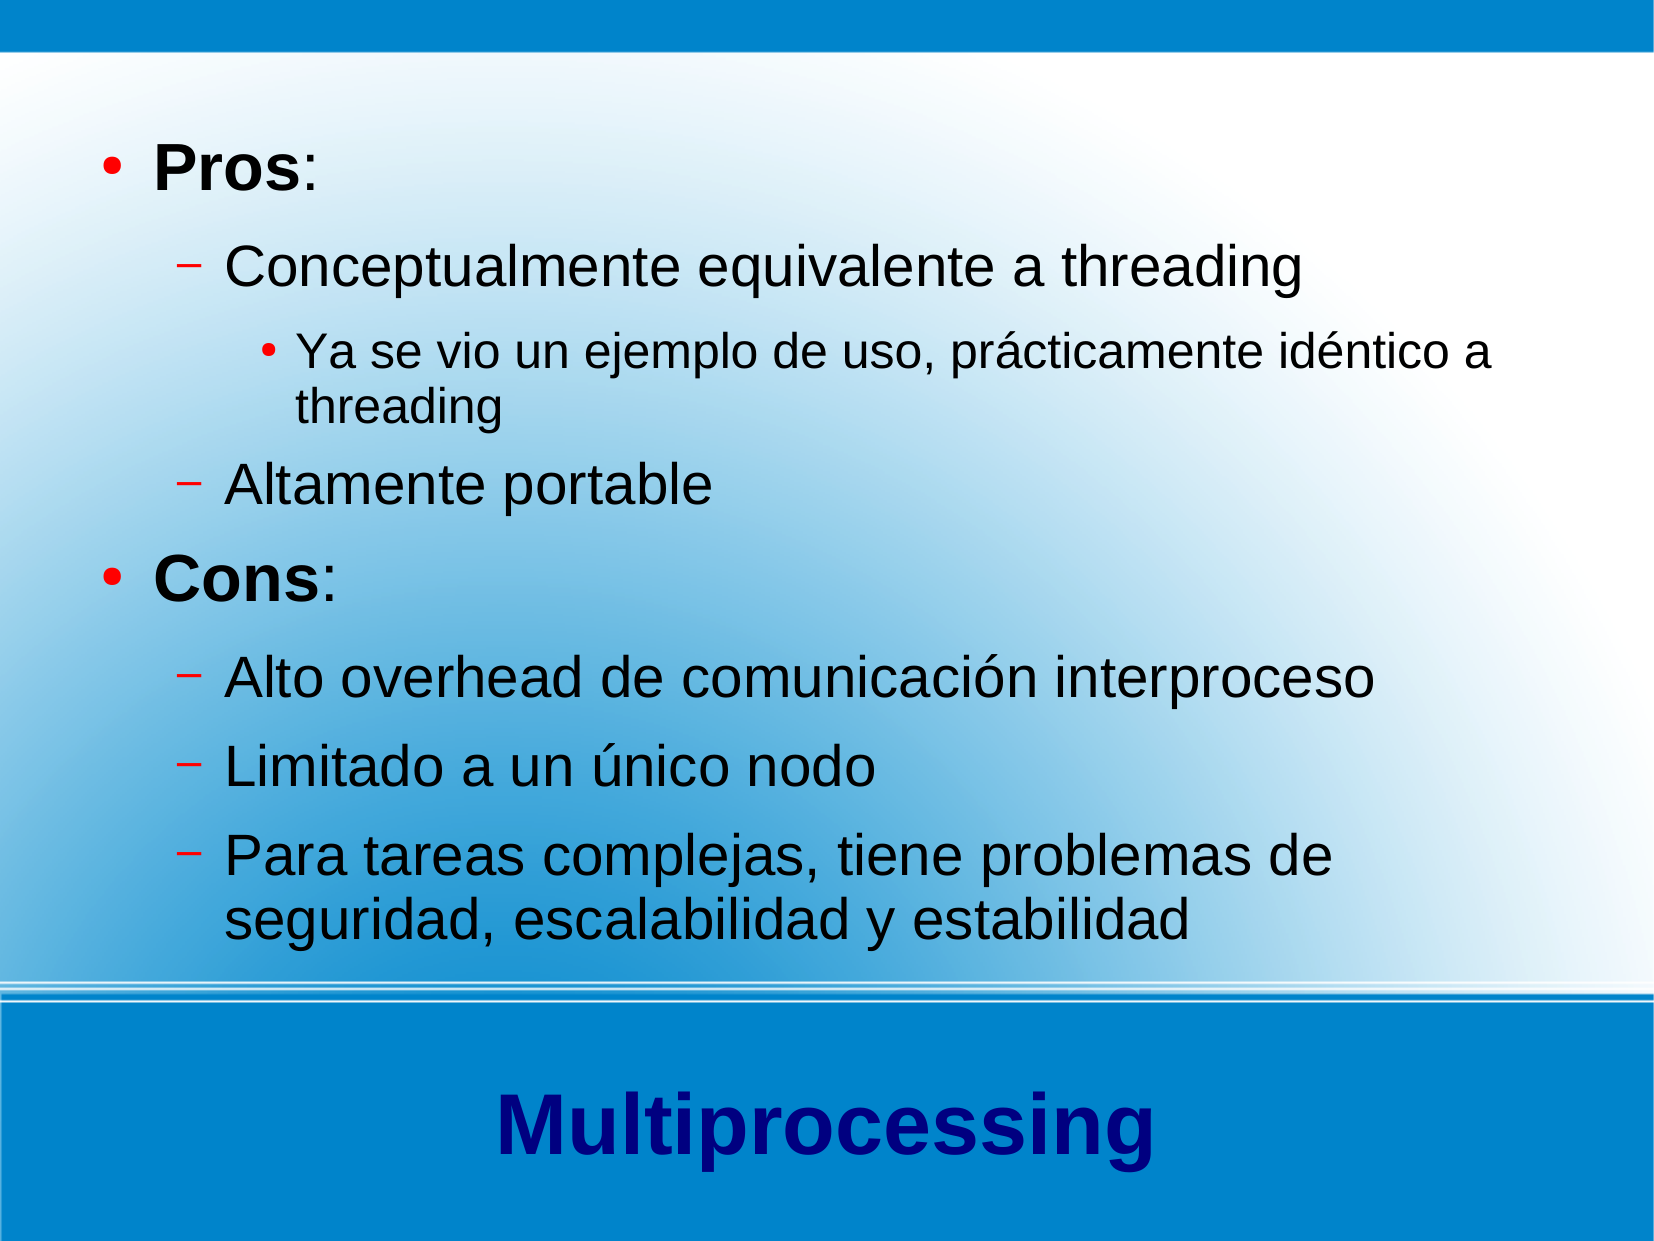

Pros:
Conceptualmente equivalente a threading
Ya se vio un ejemplo de uso, prácticamente idéntico a threading
Altamente portable
Cons:
Alto overhead de comunicación interproceso
Limitado a un único nodo
Para tareas complejas, tiene problemas de seguridad, escalabilidad y estabilidad
# Multiprocessing